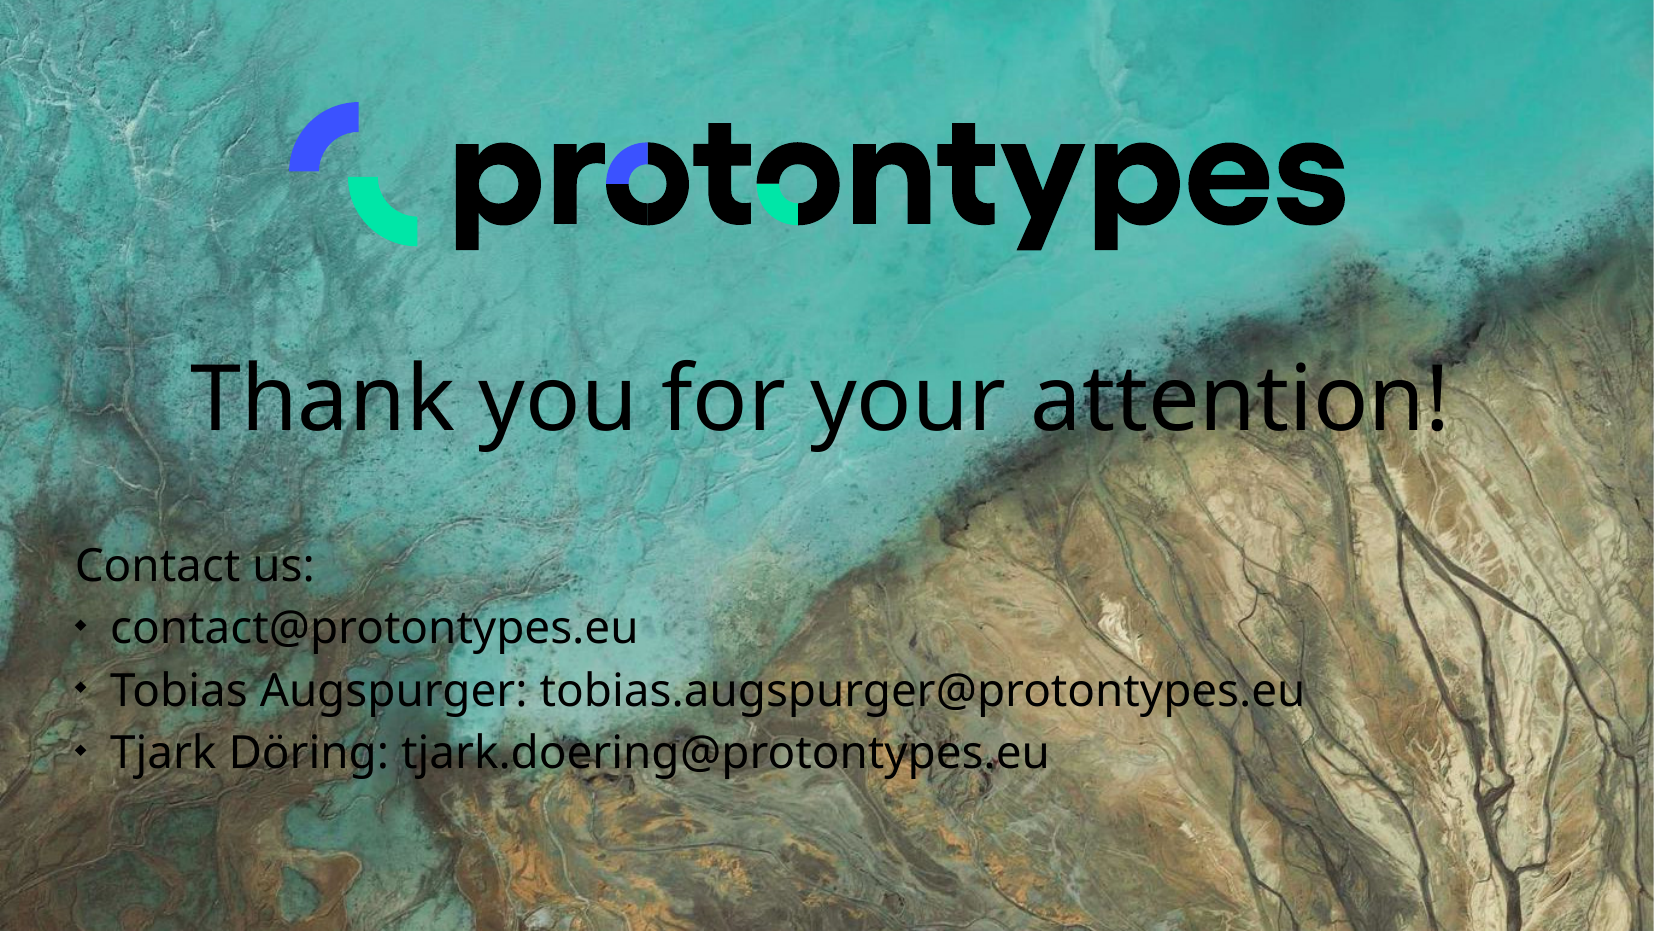

# Thank you for your attention!
Contact us:
contact@protontypes.eu
Tobias Augspurger: tobias.augspurger@protontypes.eu
Tjark Döring: tjark.doering@protontypes.eu